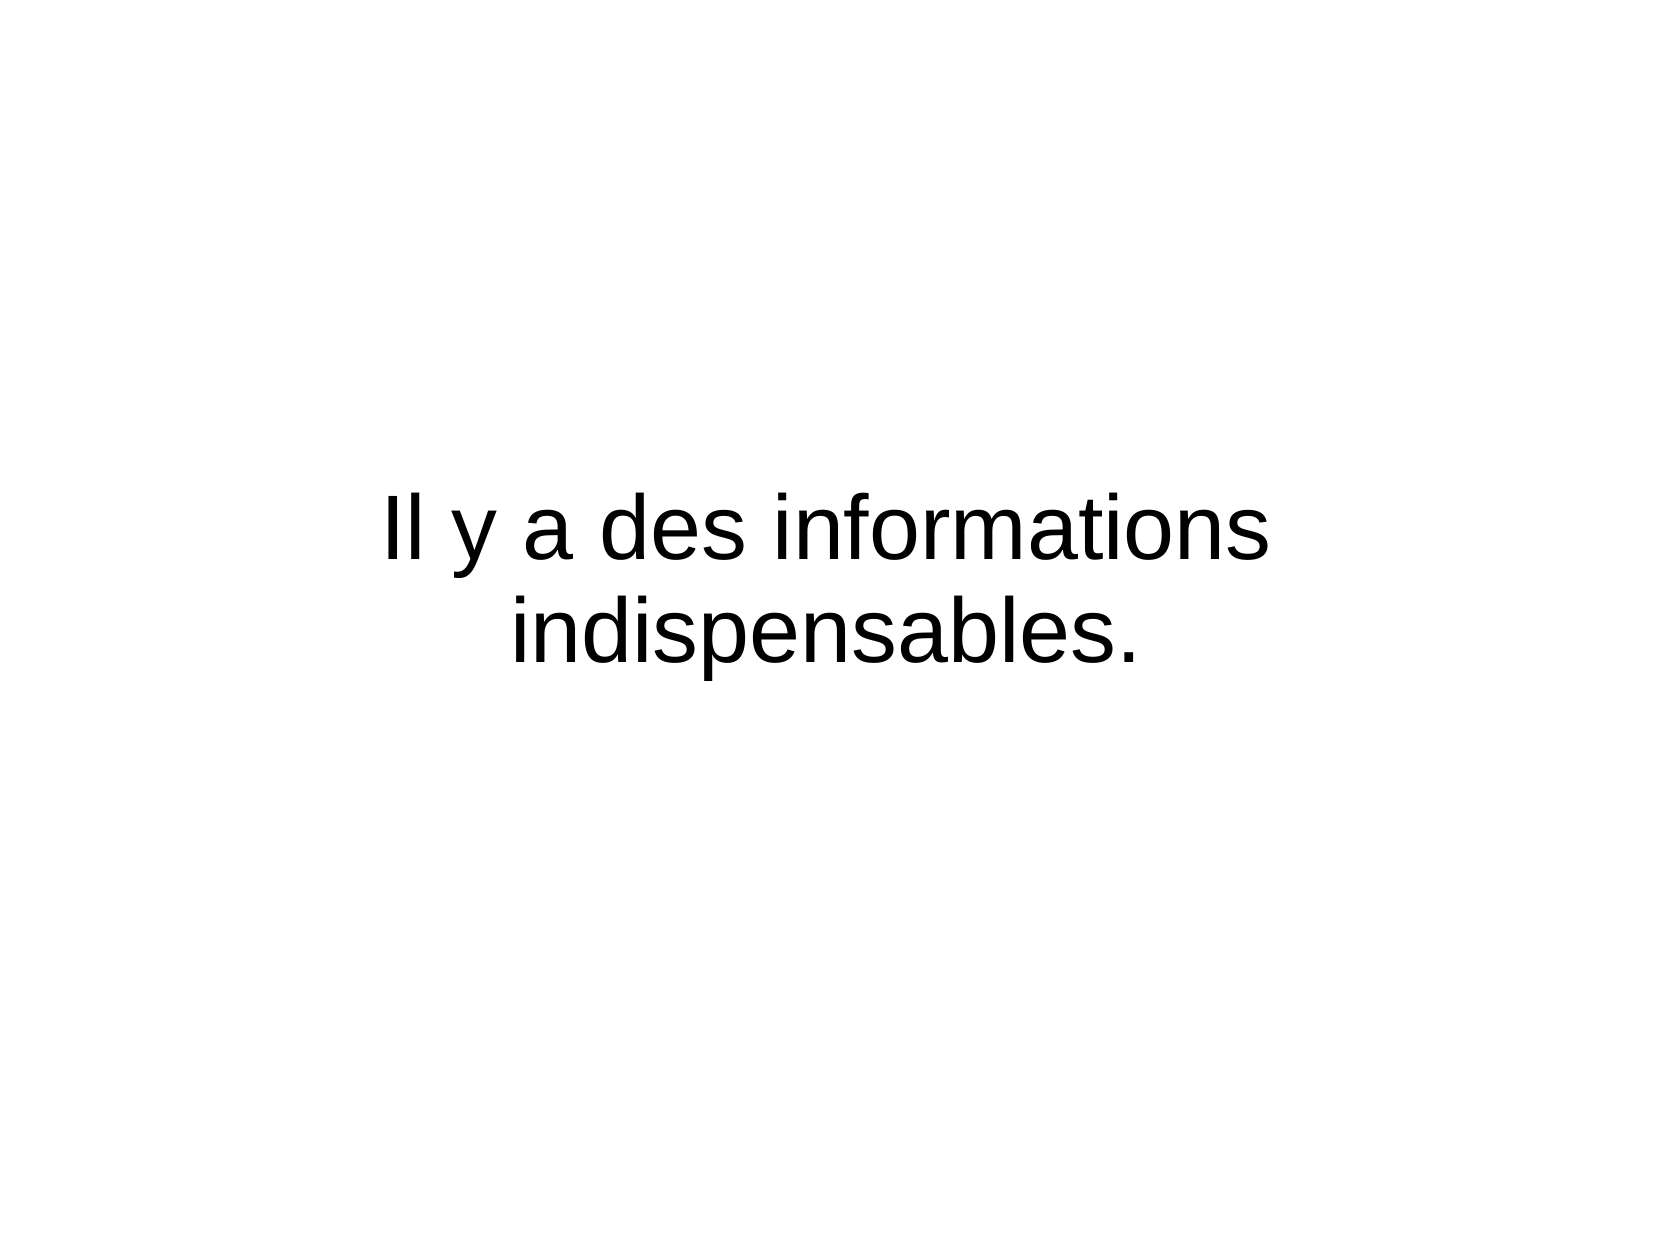

# Il y a des informations indispensables.